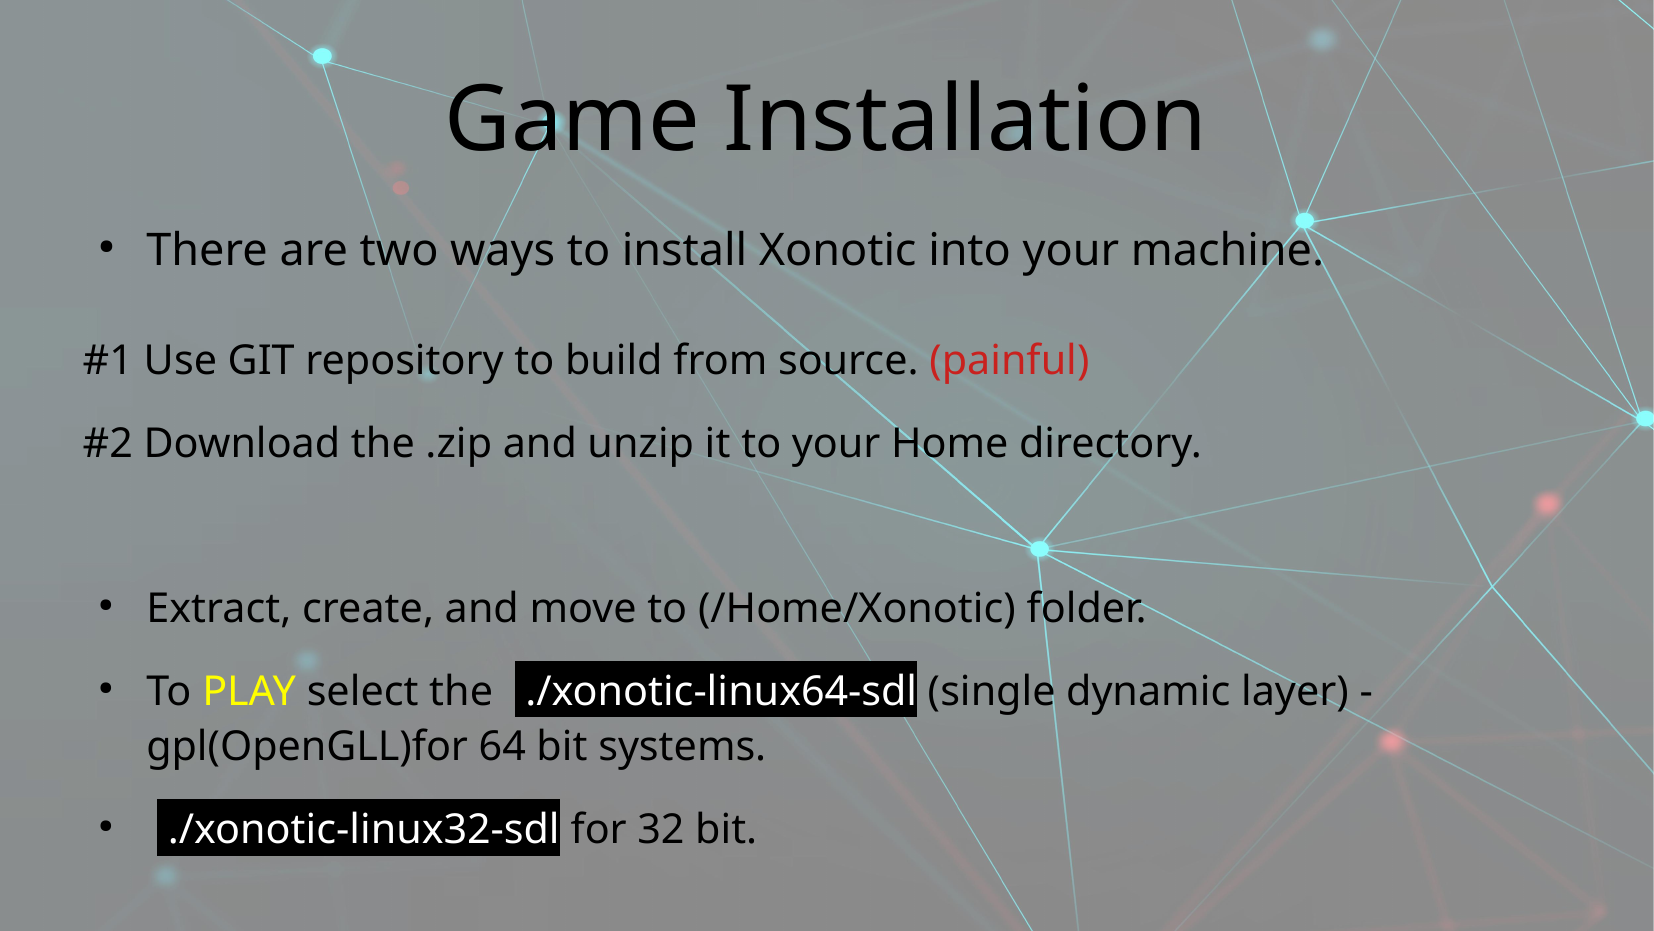

# Game Installation
There are two ways to install Xonotic into your machine.
#1 Use GIT repository to build from source. (painful)
#2 Download the .zip and unzip it to your Home directory.
Extract, create, and move to (/Home/Xonotic) folder.
To PLAY select the ./xonotic-linux64-sdl (single dynamic layer) -gpl(OpenGLL)for 64 bit systems.
 ./xonotic-linux32-sdl for 32 bit.